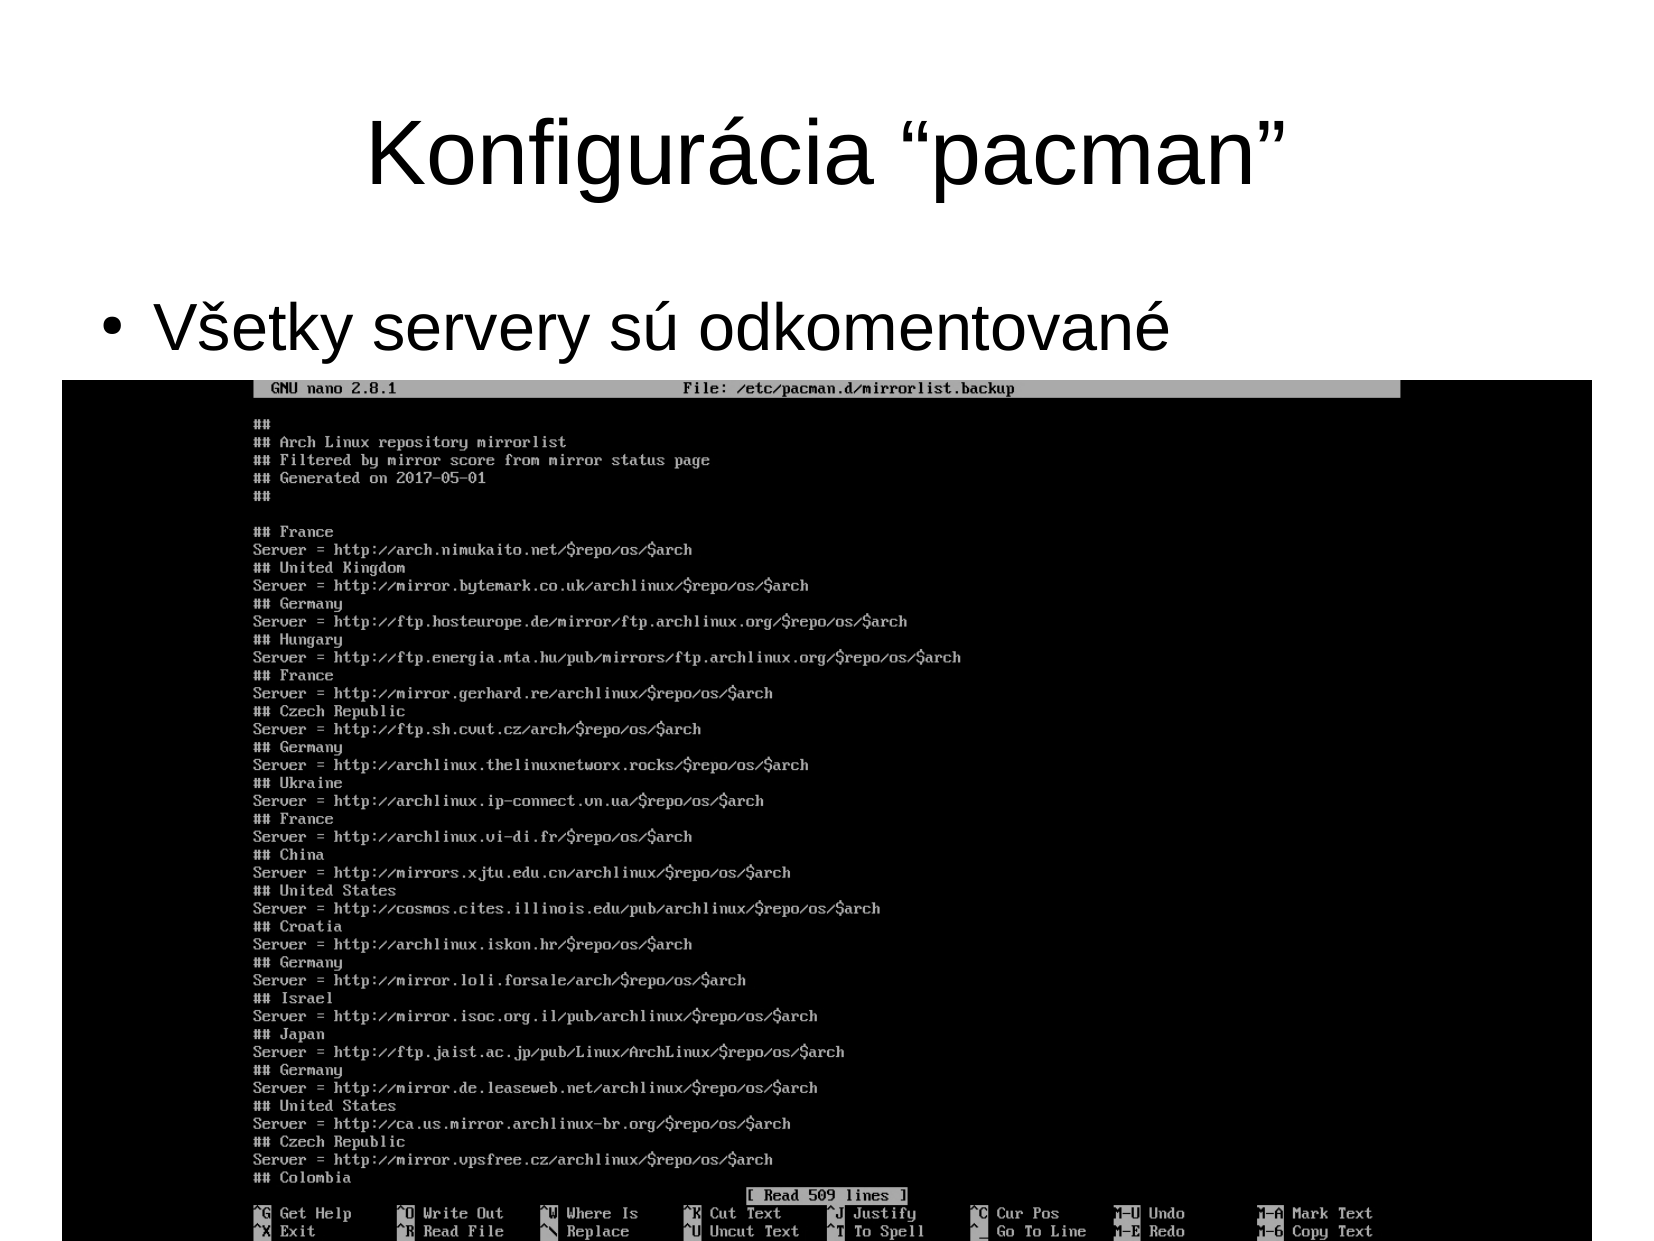

# Konfigurácia “pacman”
Všetky servery sú odkomentované